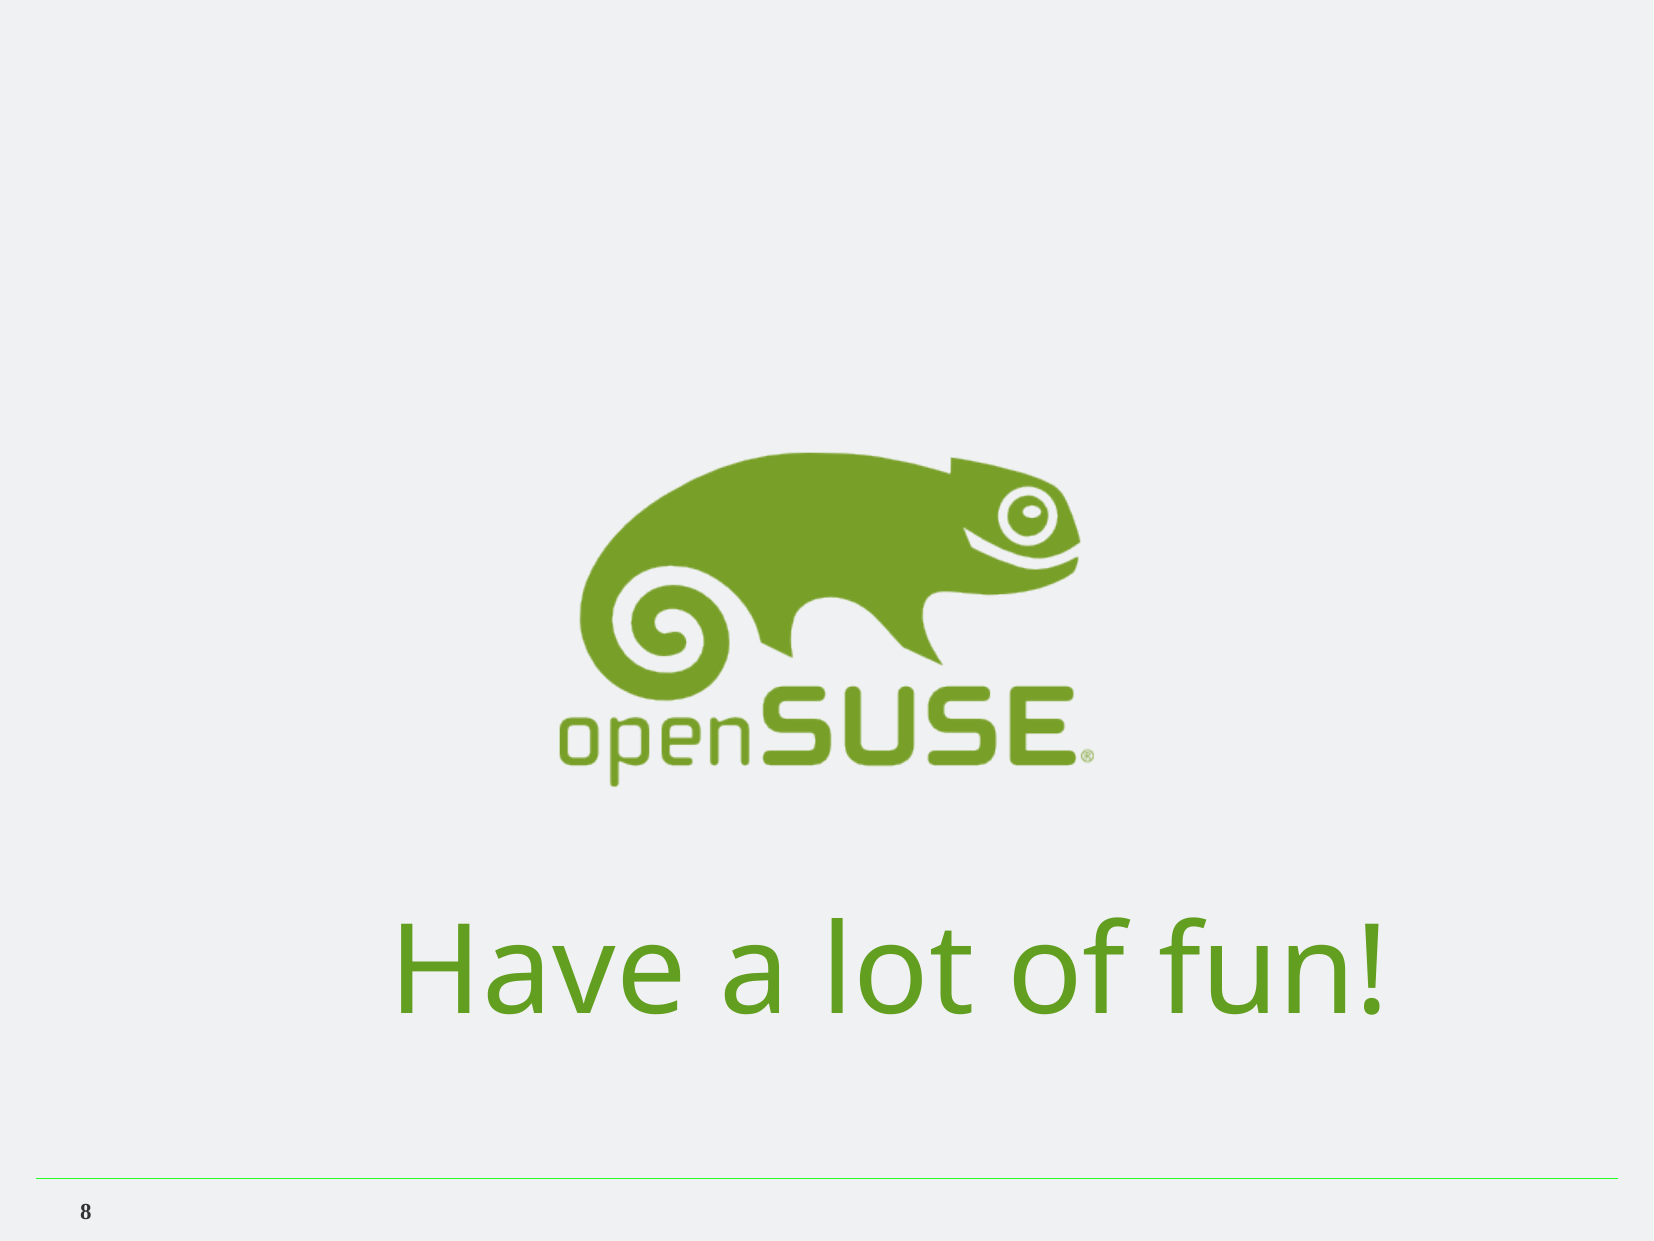

Have a lot of fun!
8
#